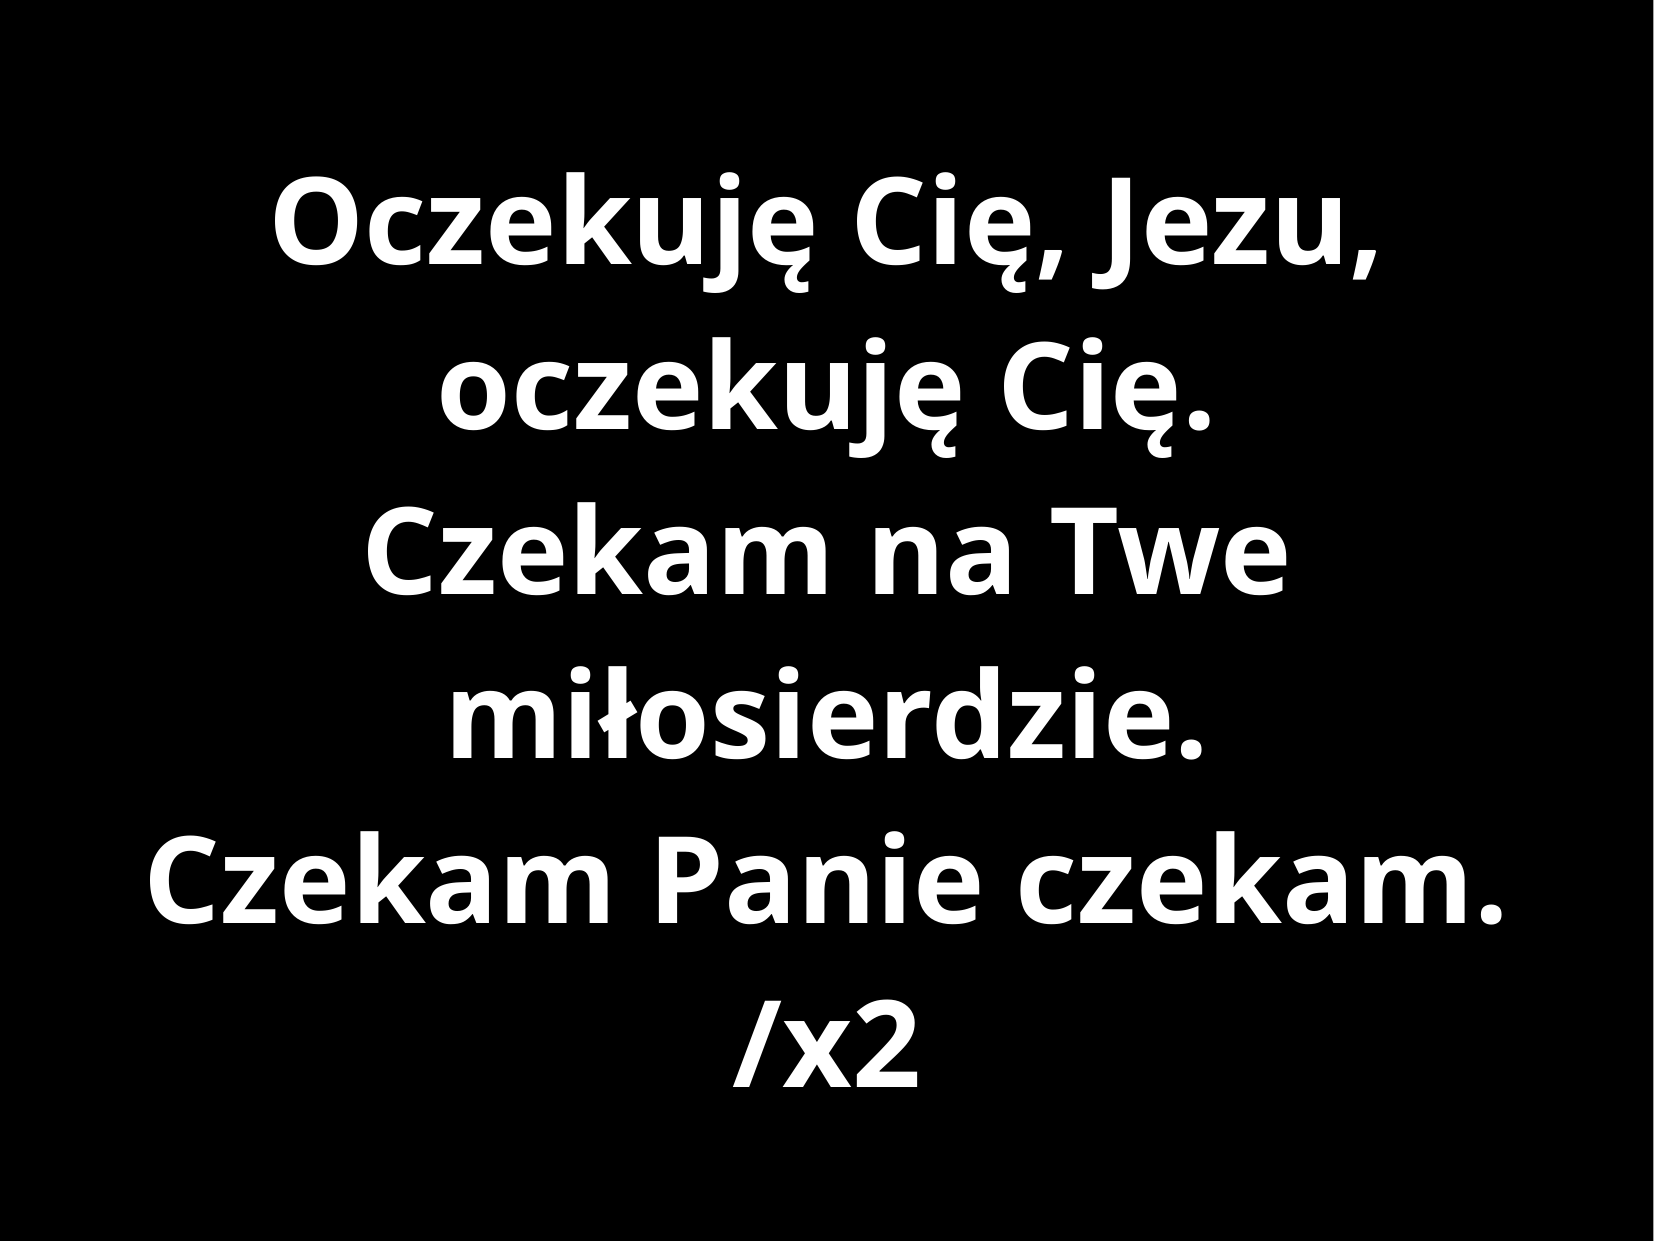

# Oczekuję Cię, Jezu, oczekuję Cię. Czekam na Twe miłosierdzie. Czekam Panie czekam. /x2